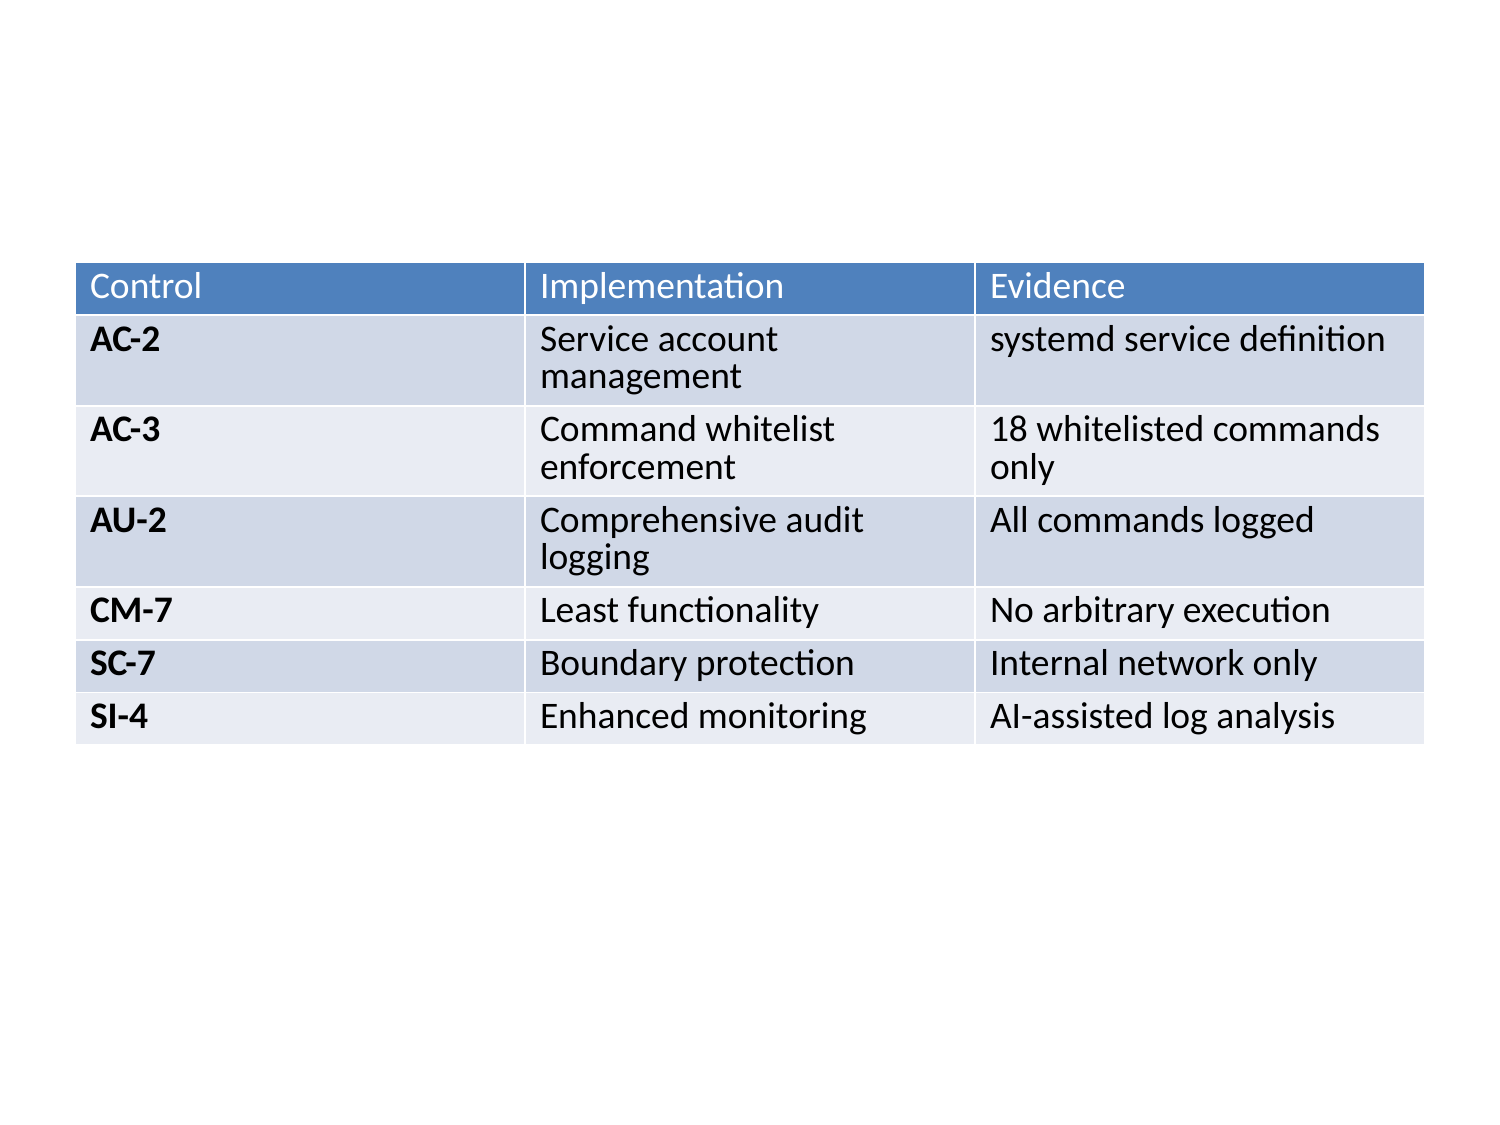

| Control | Implementation | Evidence |
| --- | --- | --- |
| AC-2 | Service account management | systemd service definition |
| AC-3 | Command whitelist enforcement | 18 whitelisted commands only |
| AU-2 | Comprehensive audit logging | All commands logged |
| CM-7 | Least functionality | No arbitrary execution |
| SC-7 | Boundary protection | Internal network only |
| SI-4 | Enhanced monitoring | AI-assisted log analysis |